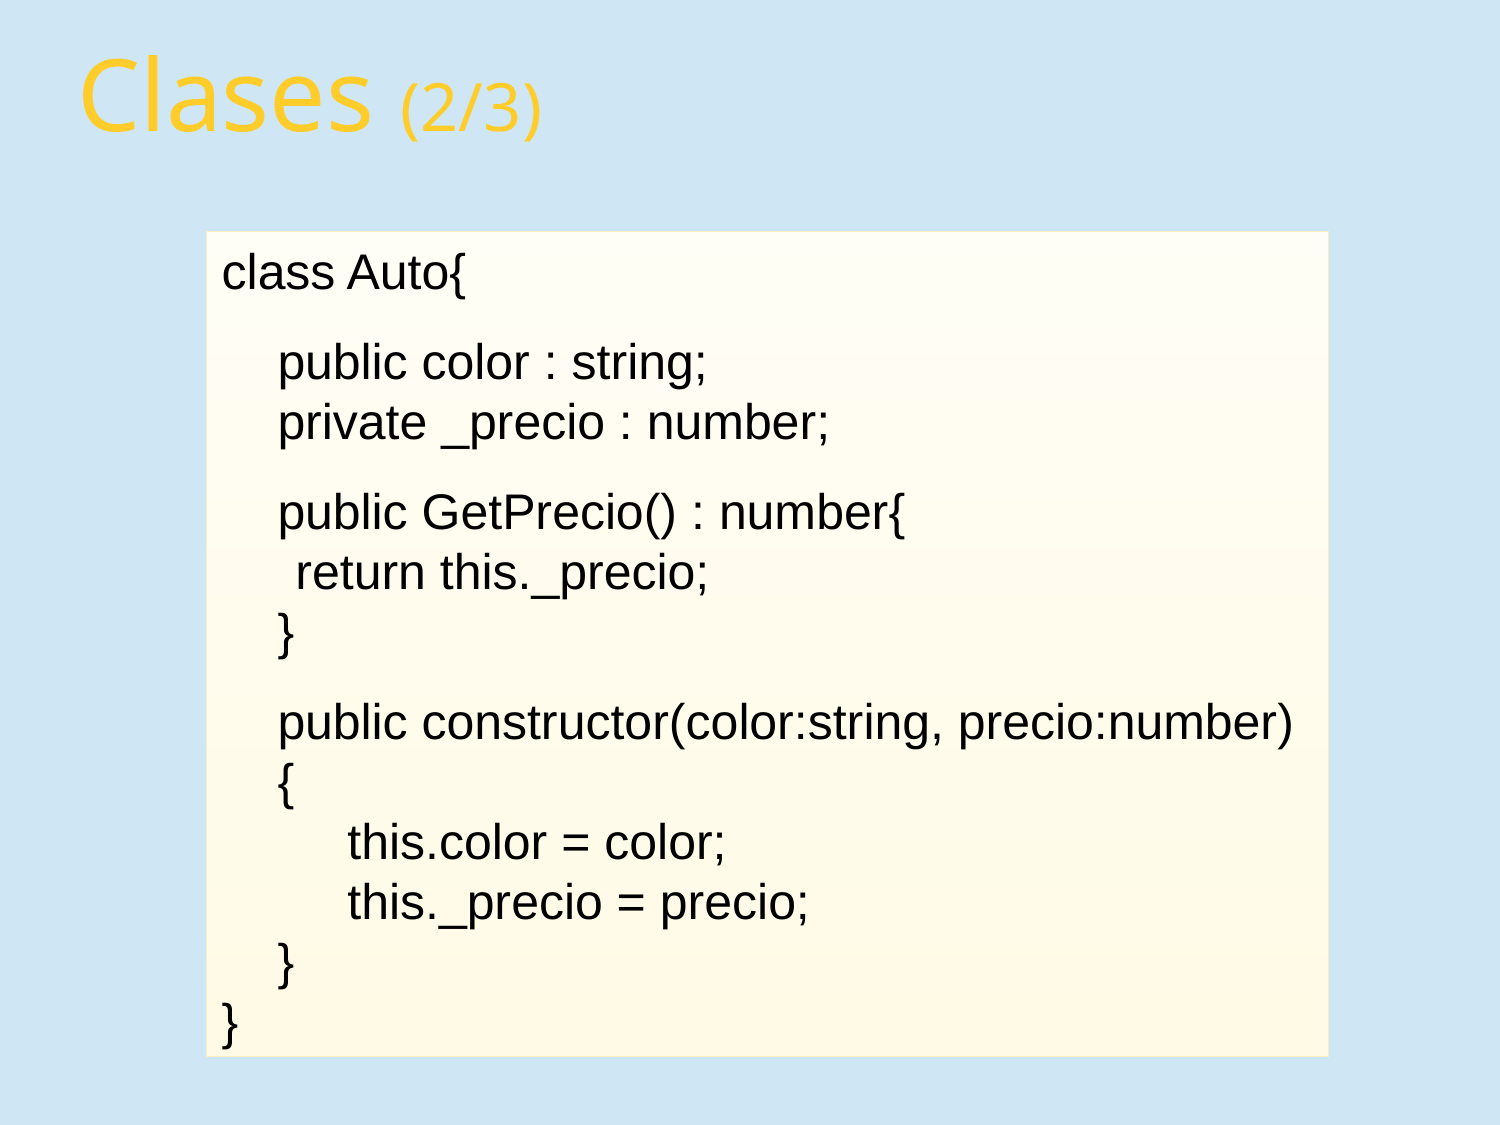

# Clases (2/3)
class Auto{
 public color : string;
 private _precio : number;
 public GetPrecio() : number{
	return this._precio;
 }
 public constructor(color:string, precio:number)
 {
 this.color = color;
 this._precio = precio;
 }
}